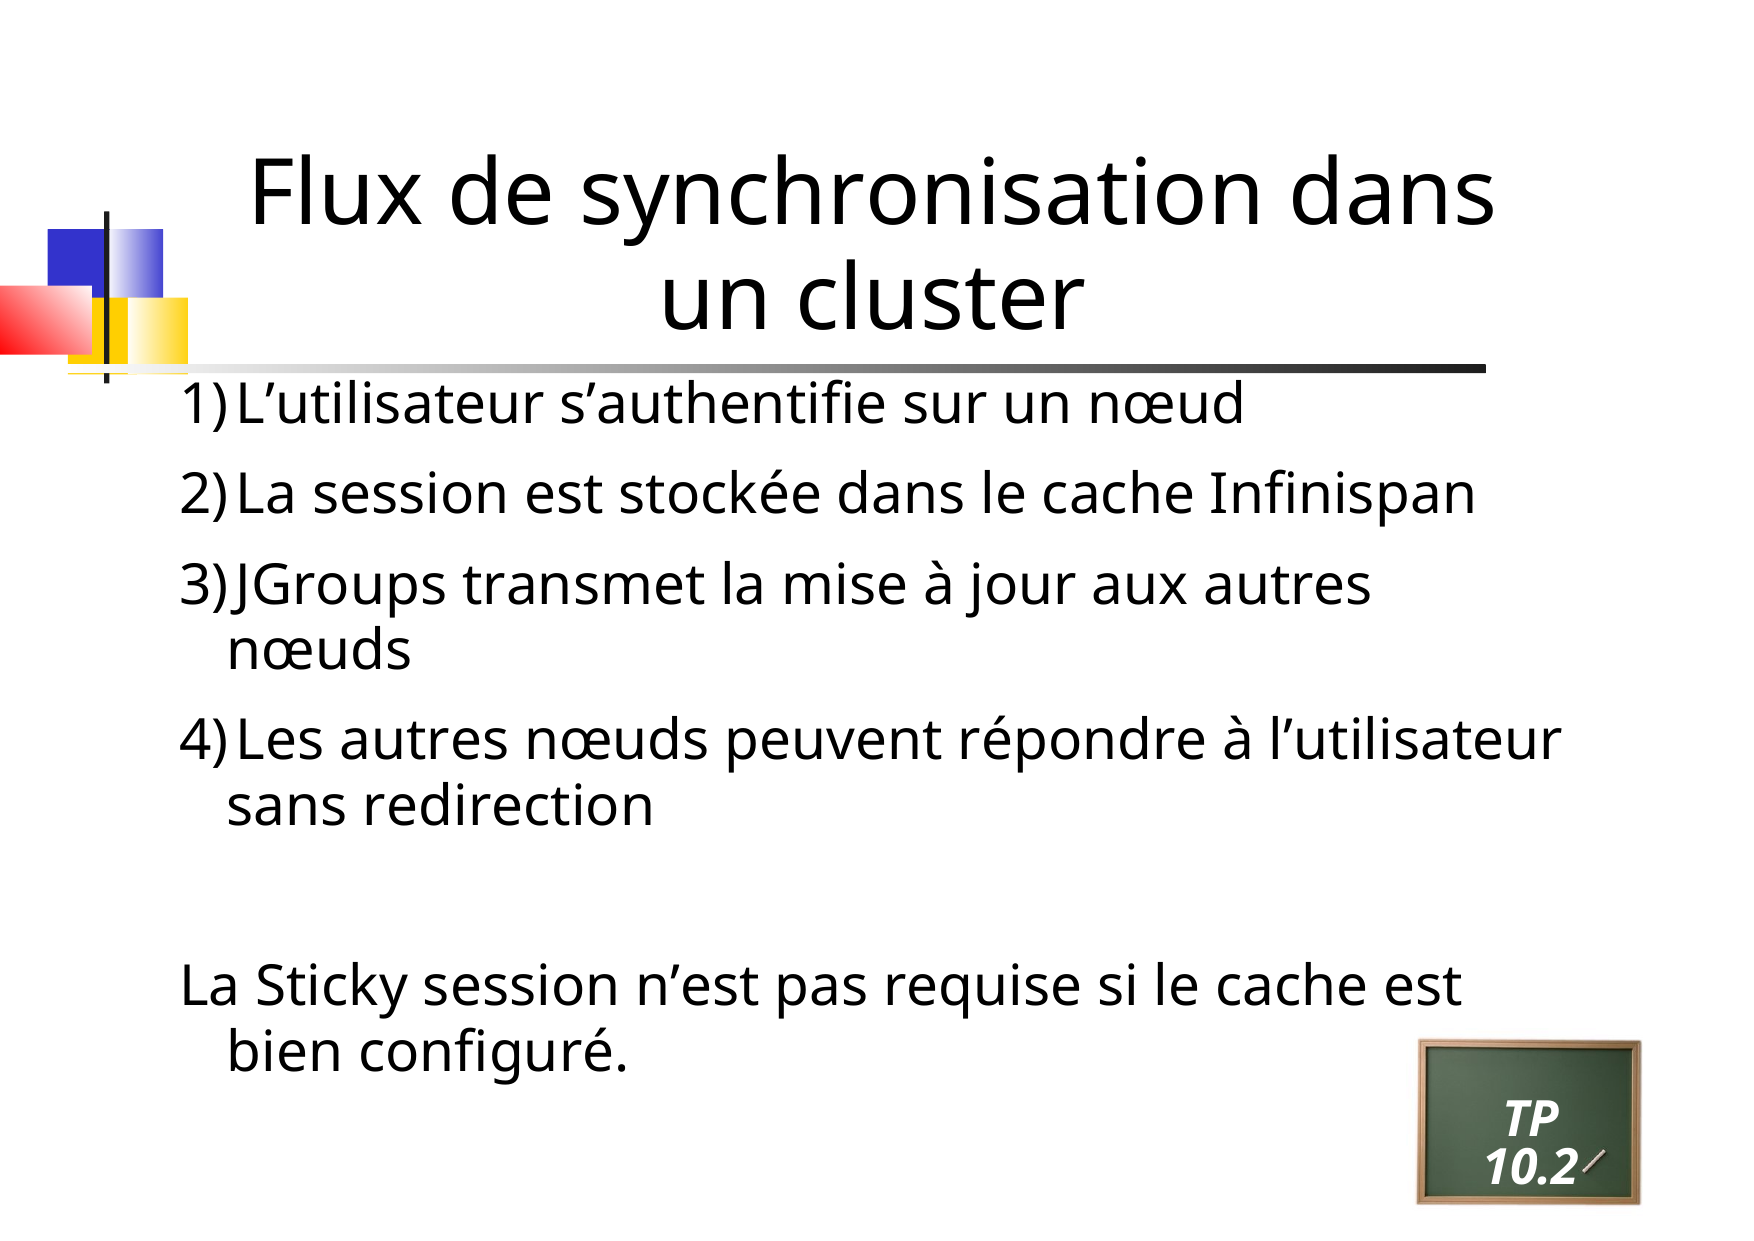

# Flux de synchronisation dans un cluster
 L’utilisateur s’authentifie sur un nœud
 La session est stockée dans le cache Infinispan
 JGroups transmet la mise à jour aux autres nœuds
 Les autres nœuds peuvent répondre à l’utilisateur sans redirection
La Sticky session n’est pas requise si le cache est bien configuré.
TP 10.2